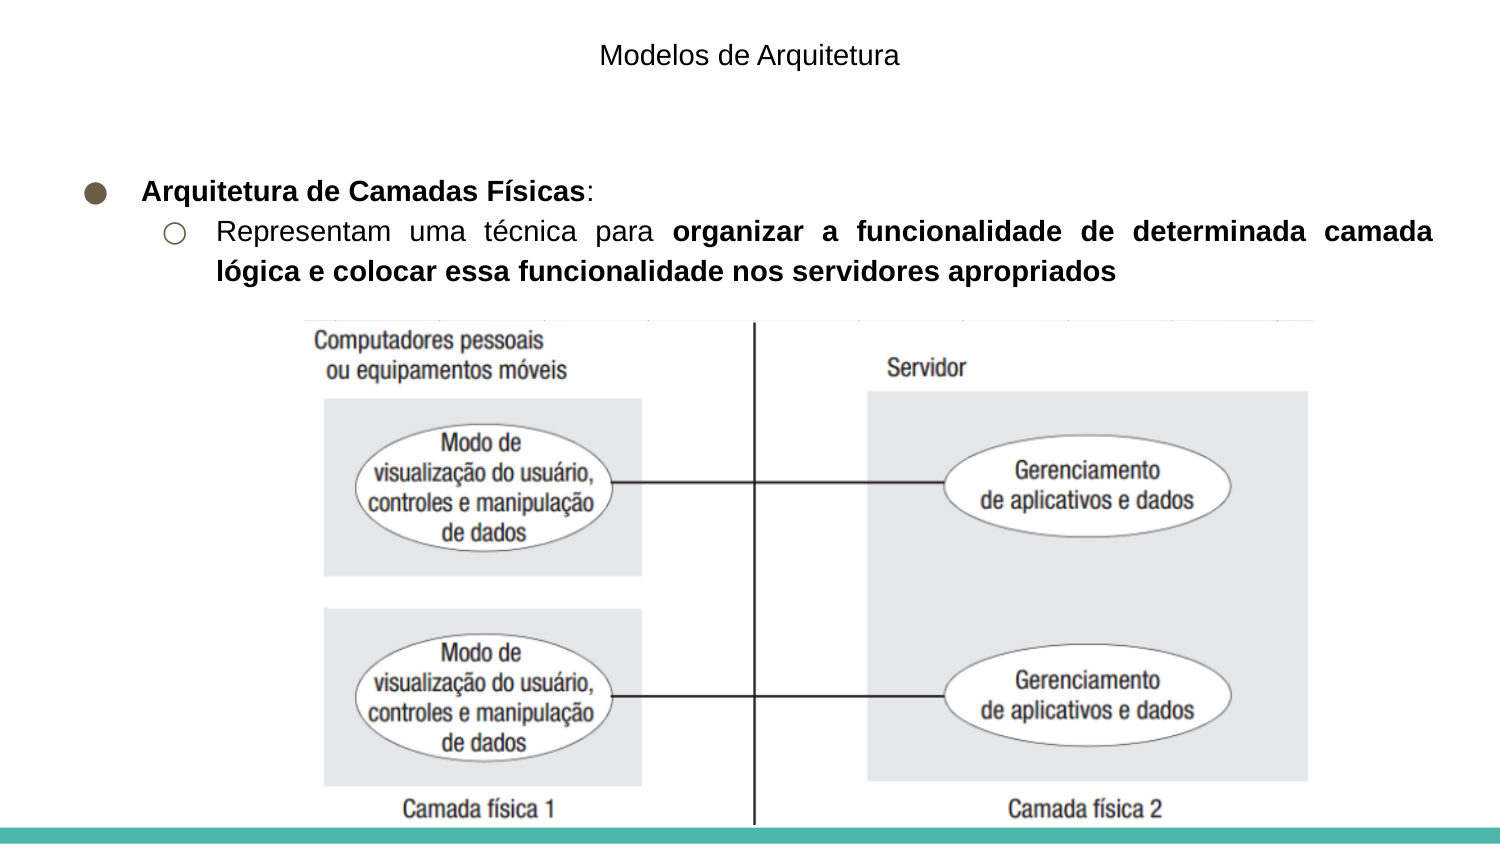

# Modelos de Arquitetura
Arquitetura de Camadas Físicas:
Representam uma técnica para organizar a funcionalidade de determinada camada lógica e colocar essa funcionalidade nos servidores apropriados